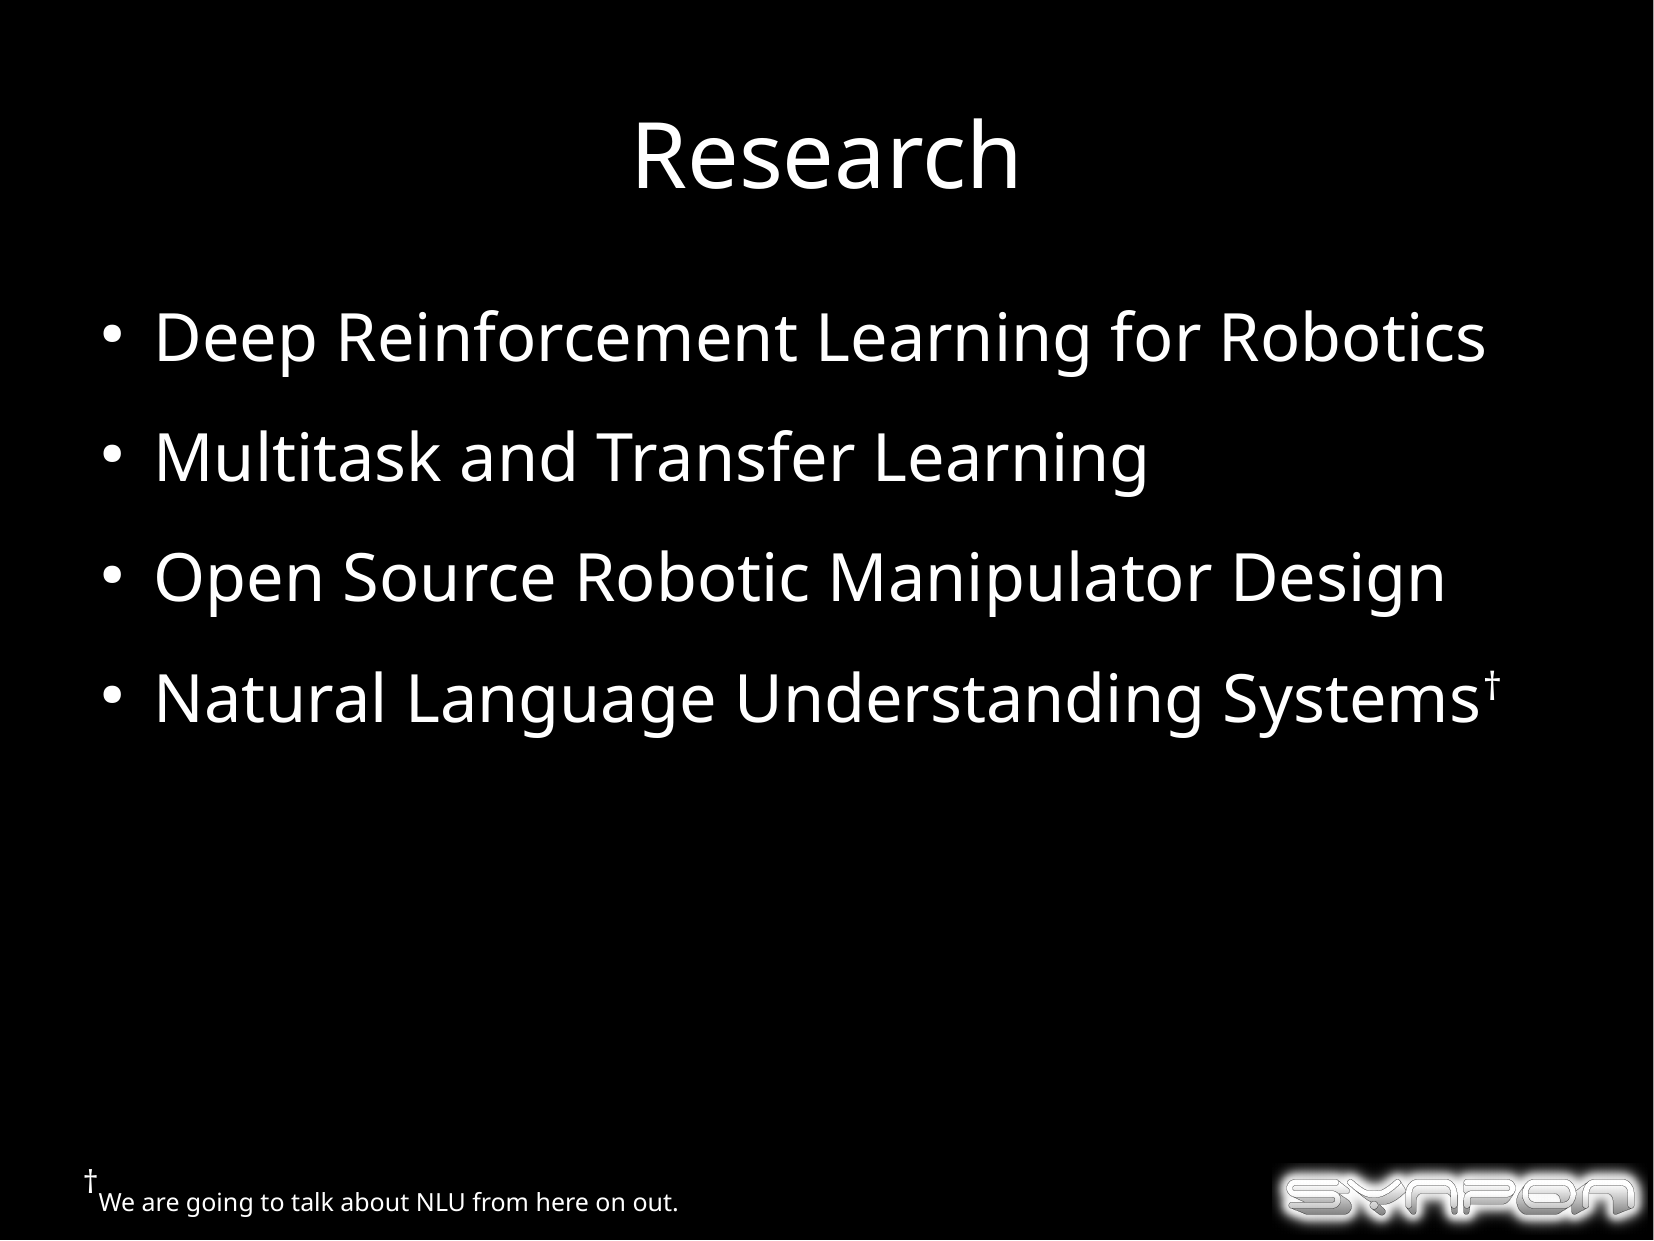

# Research
Deep Reinforcement Learning for Robotics
Multitask and Transfer Learning
Open Source Robotic Manipulator Design
Natural Language Understanding Systems†
†We are going to talk about NLU from here on out.